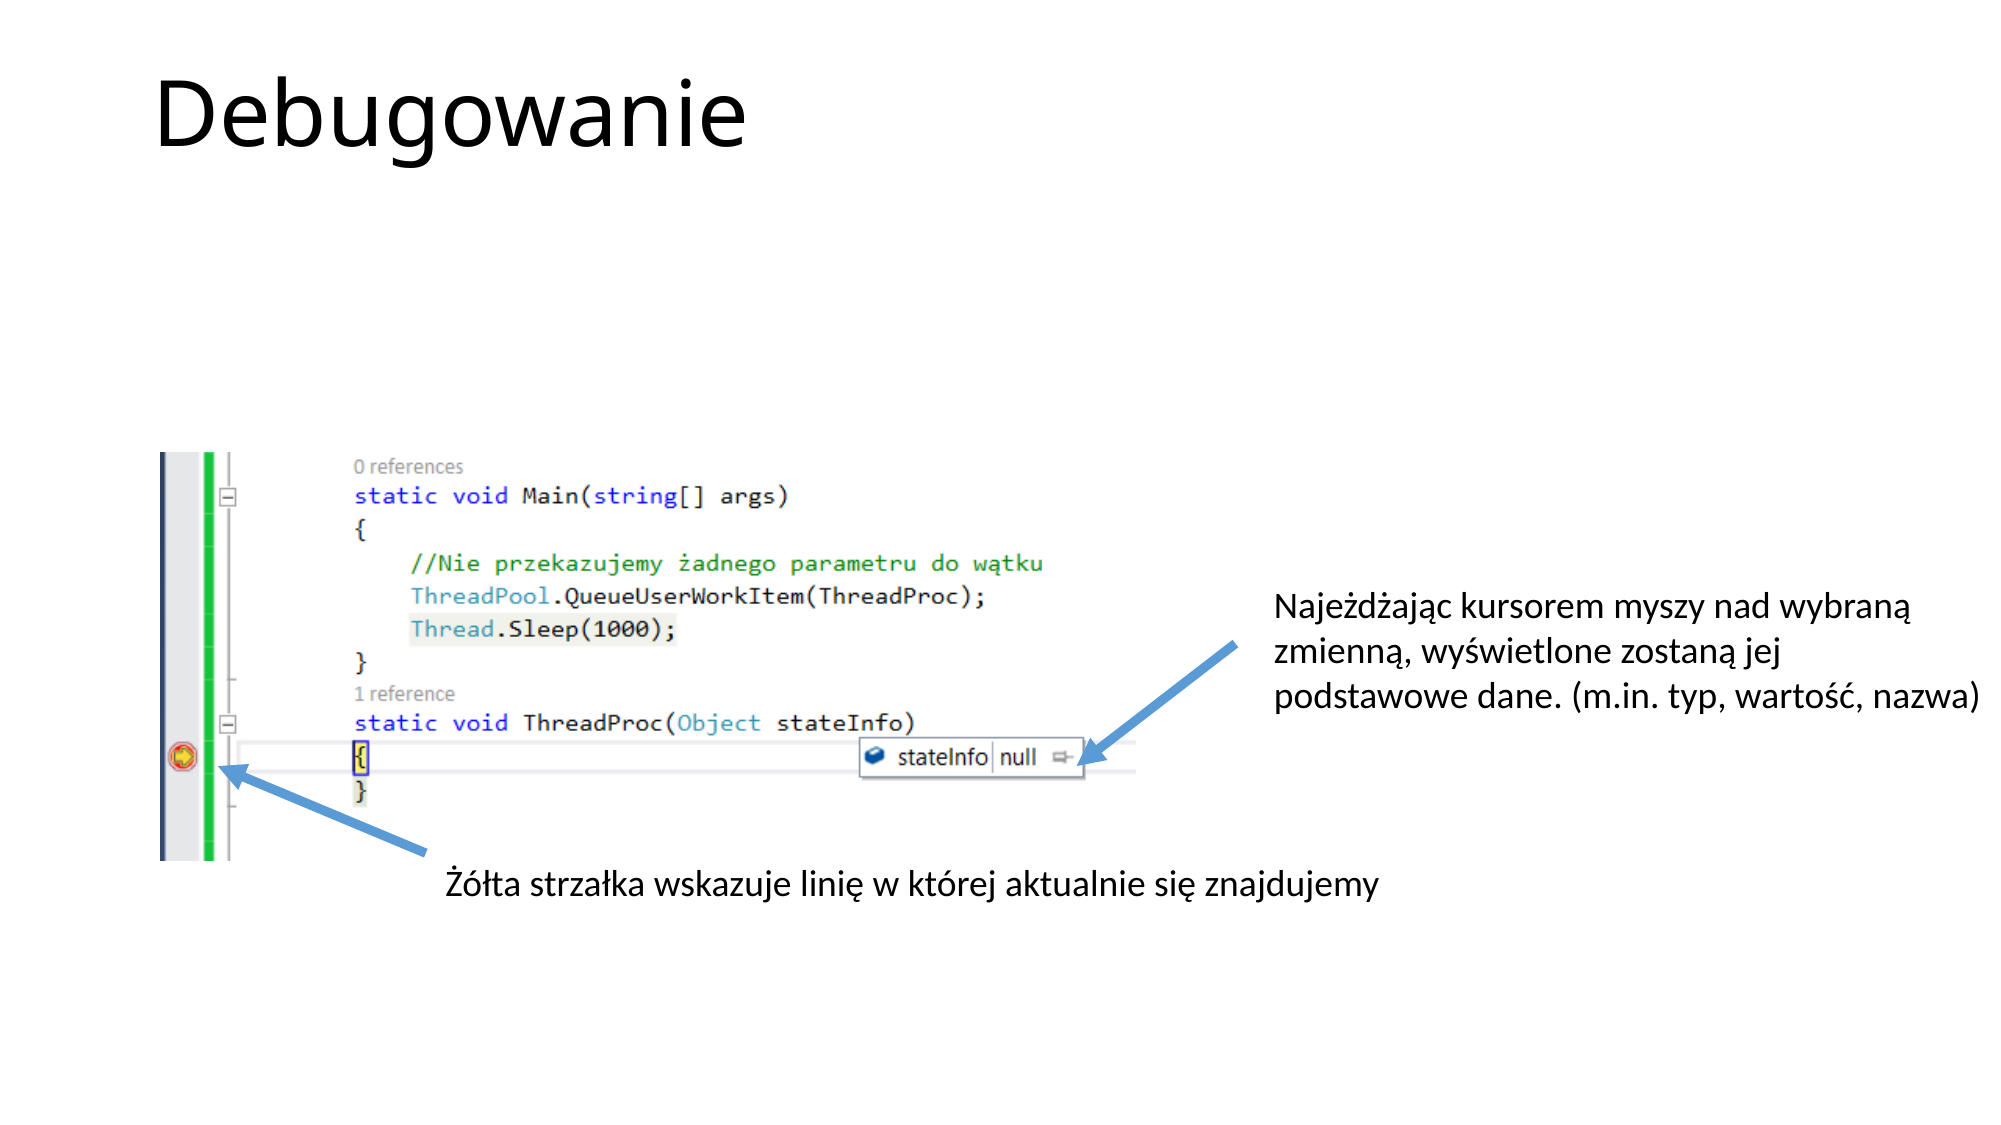

# Debugowanie
Najeżdżając kursorem myszy nad wybraną
zmienną, wyświetlone zostaną jej
podstawowe dane. (m.in. typ, wartość, nazwa)
Żółta strzałka wskazuje linię w której aktualnie się znajdujemy